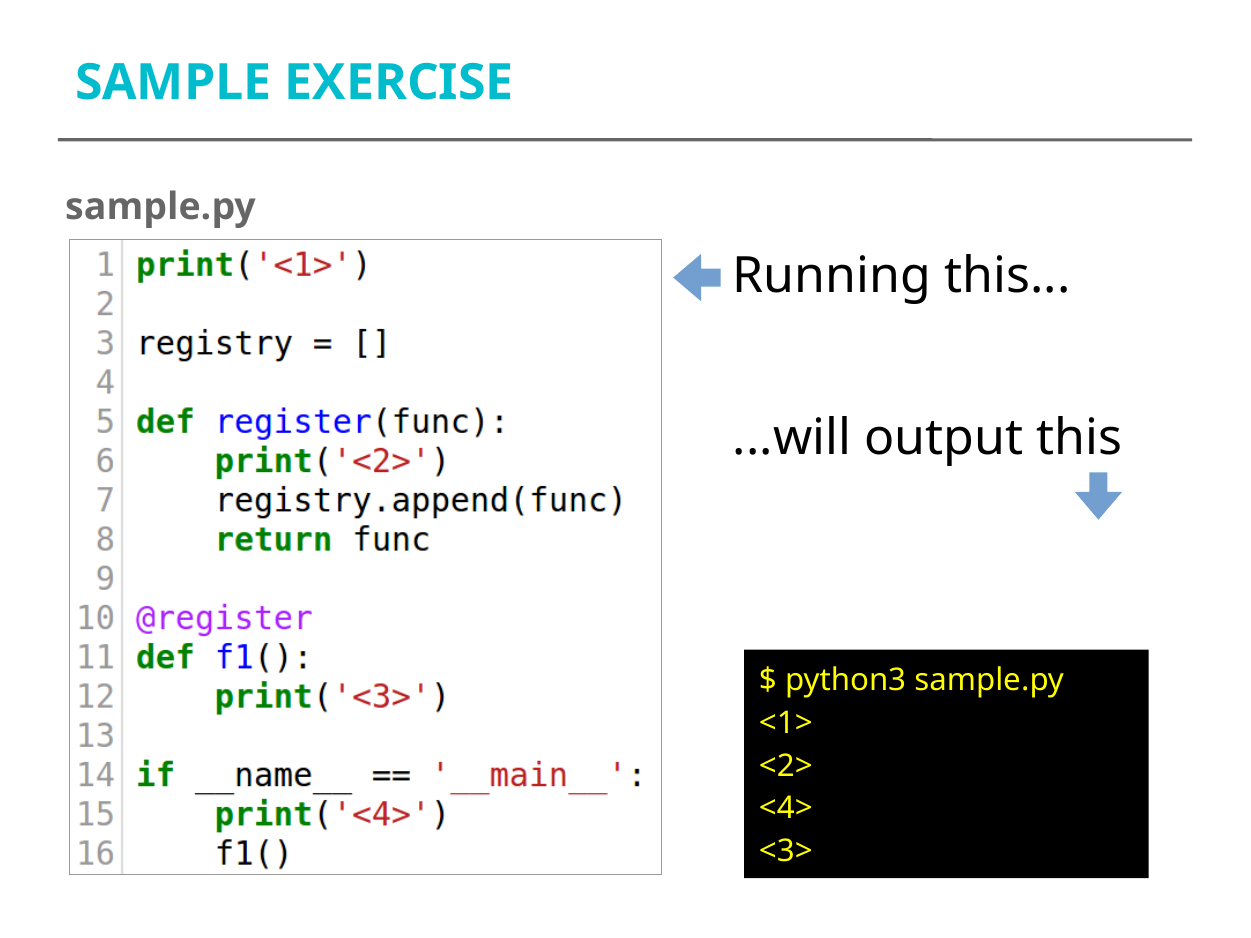

# SAMPLE EXERCISE
sample.py
Running this...
...will output this
$ python3 sample.py
<1>
<2>
<4>
<3>